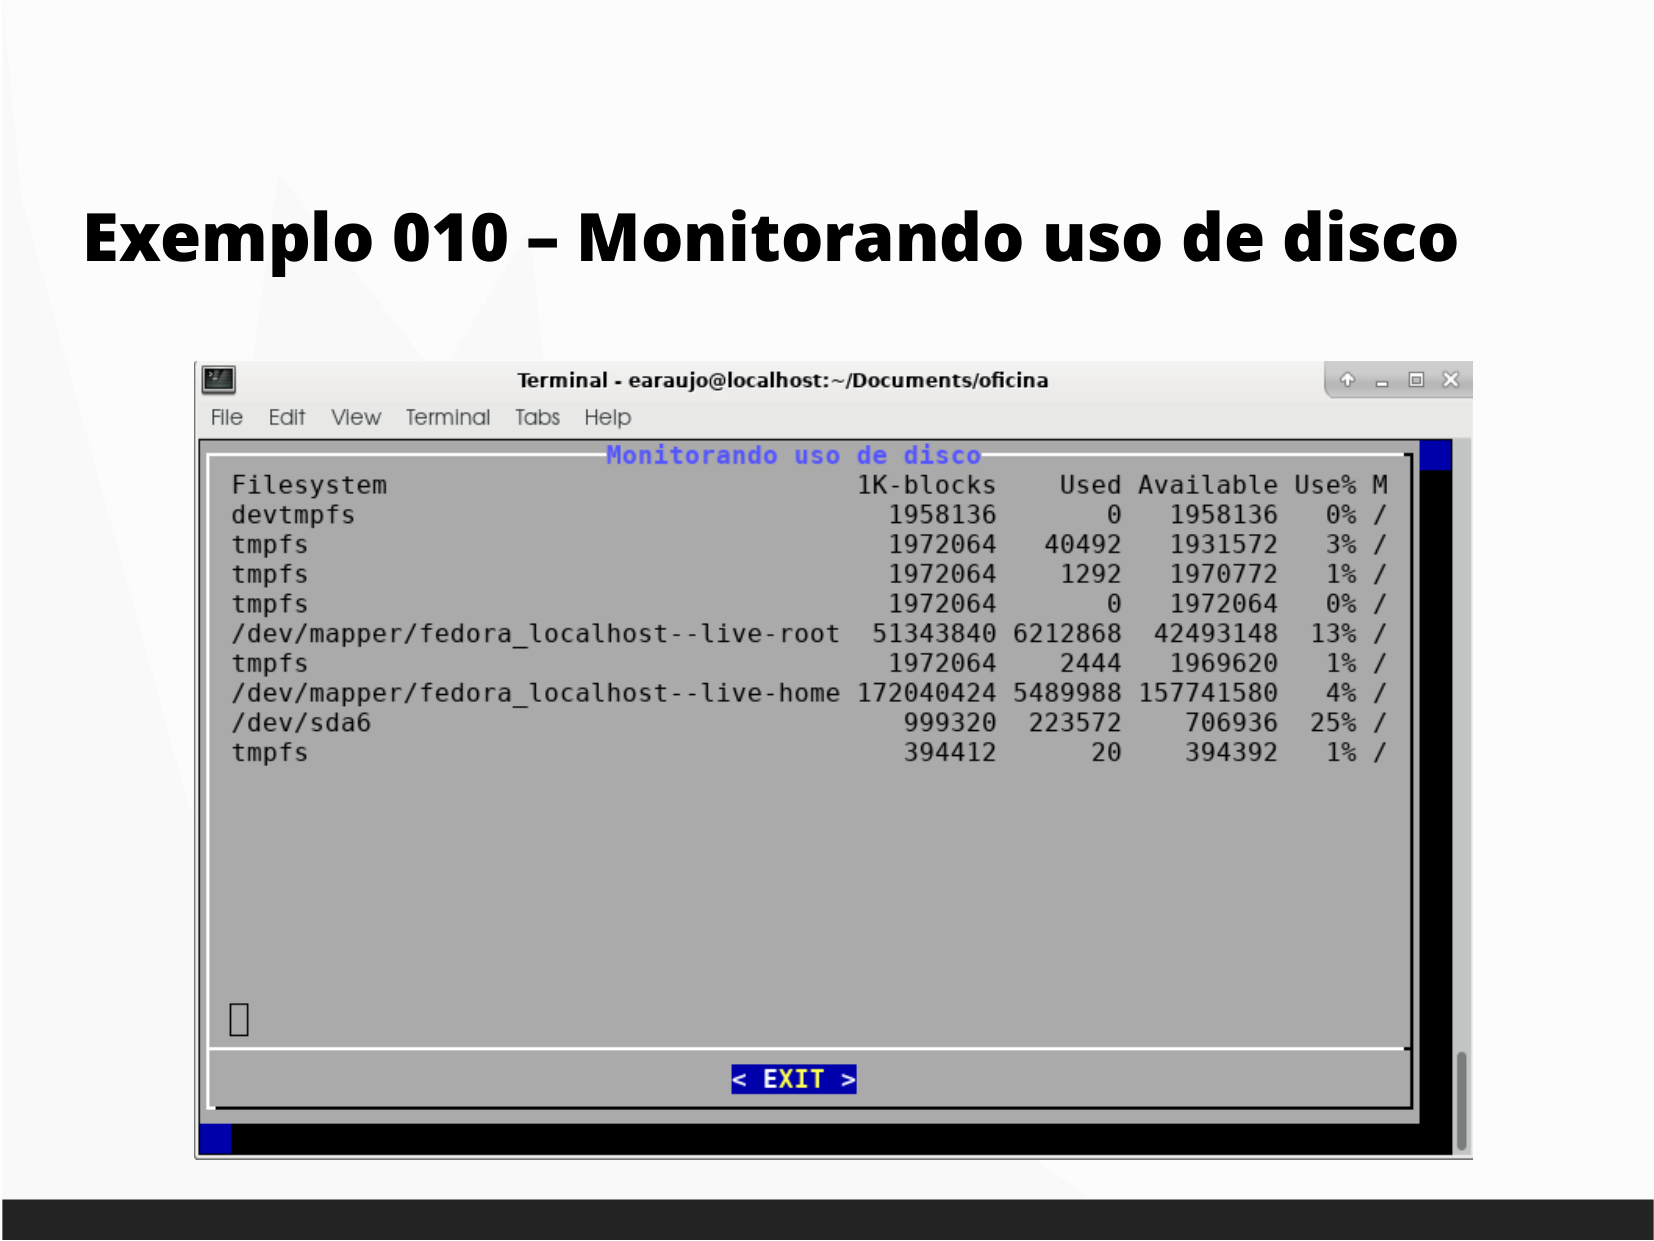

# Exemplo 010 – Monitorando uso de disco